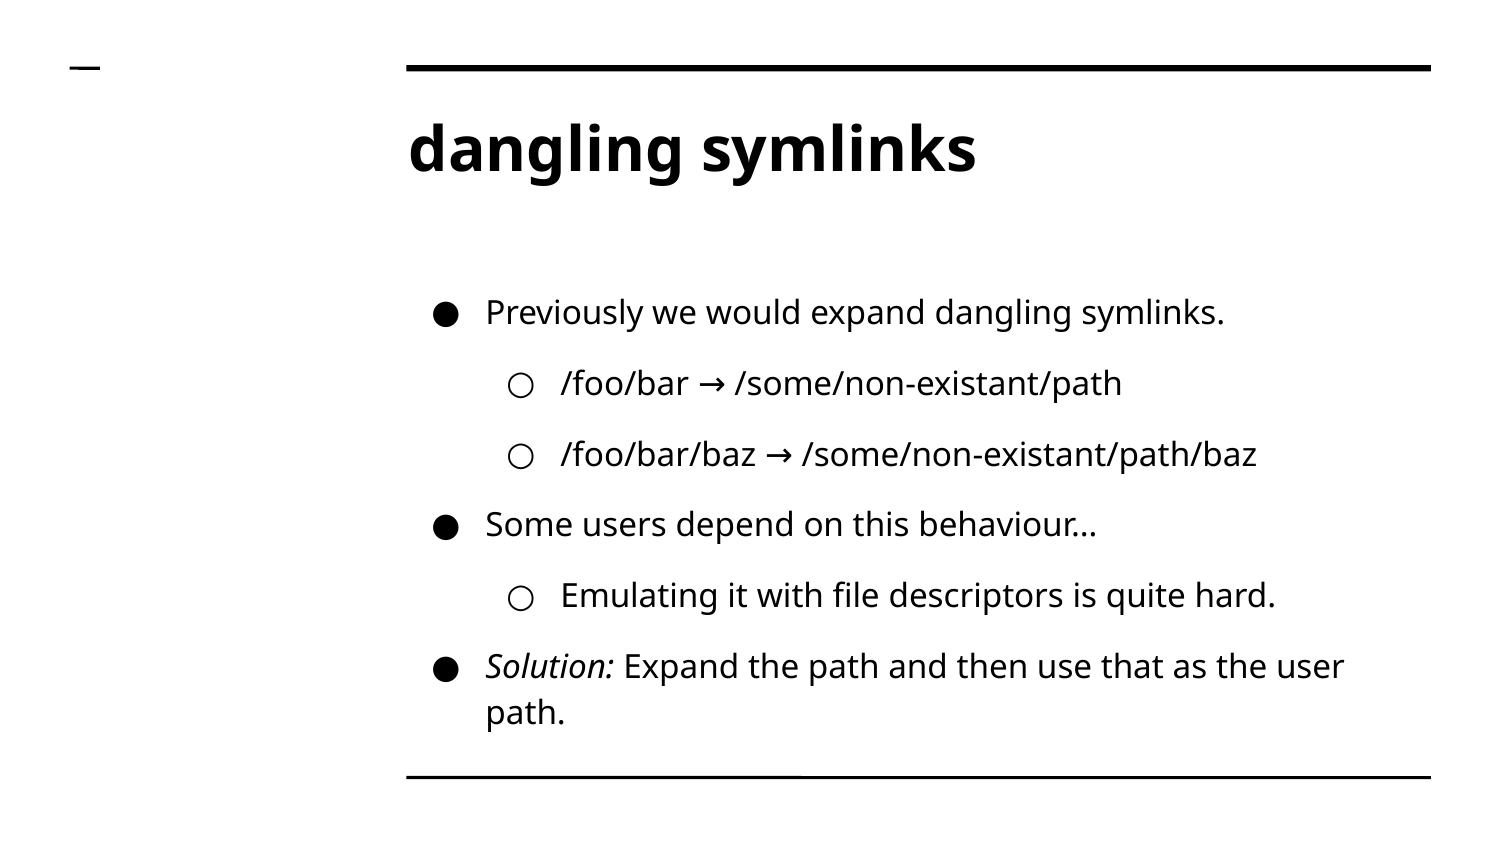

# dangling symlinks
Previously we would expand dangling symlinks.
/foo/bar → /some/non-existant/path
/foo/bar/baz → /some/non-existant/path/baz
Some users depend on this behaviour…
Emulating it with file descriptors is quite hard.
Solution: Expand the path and then use that as the user path.